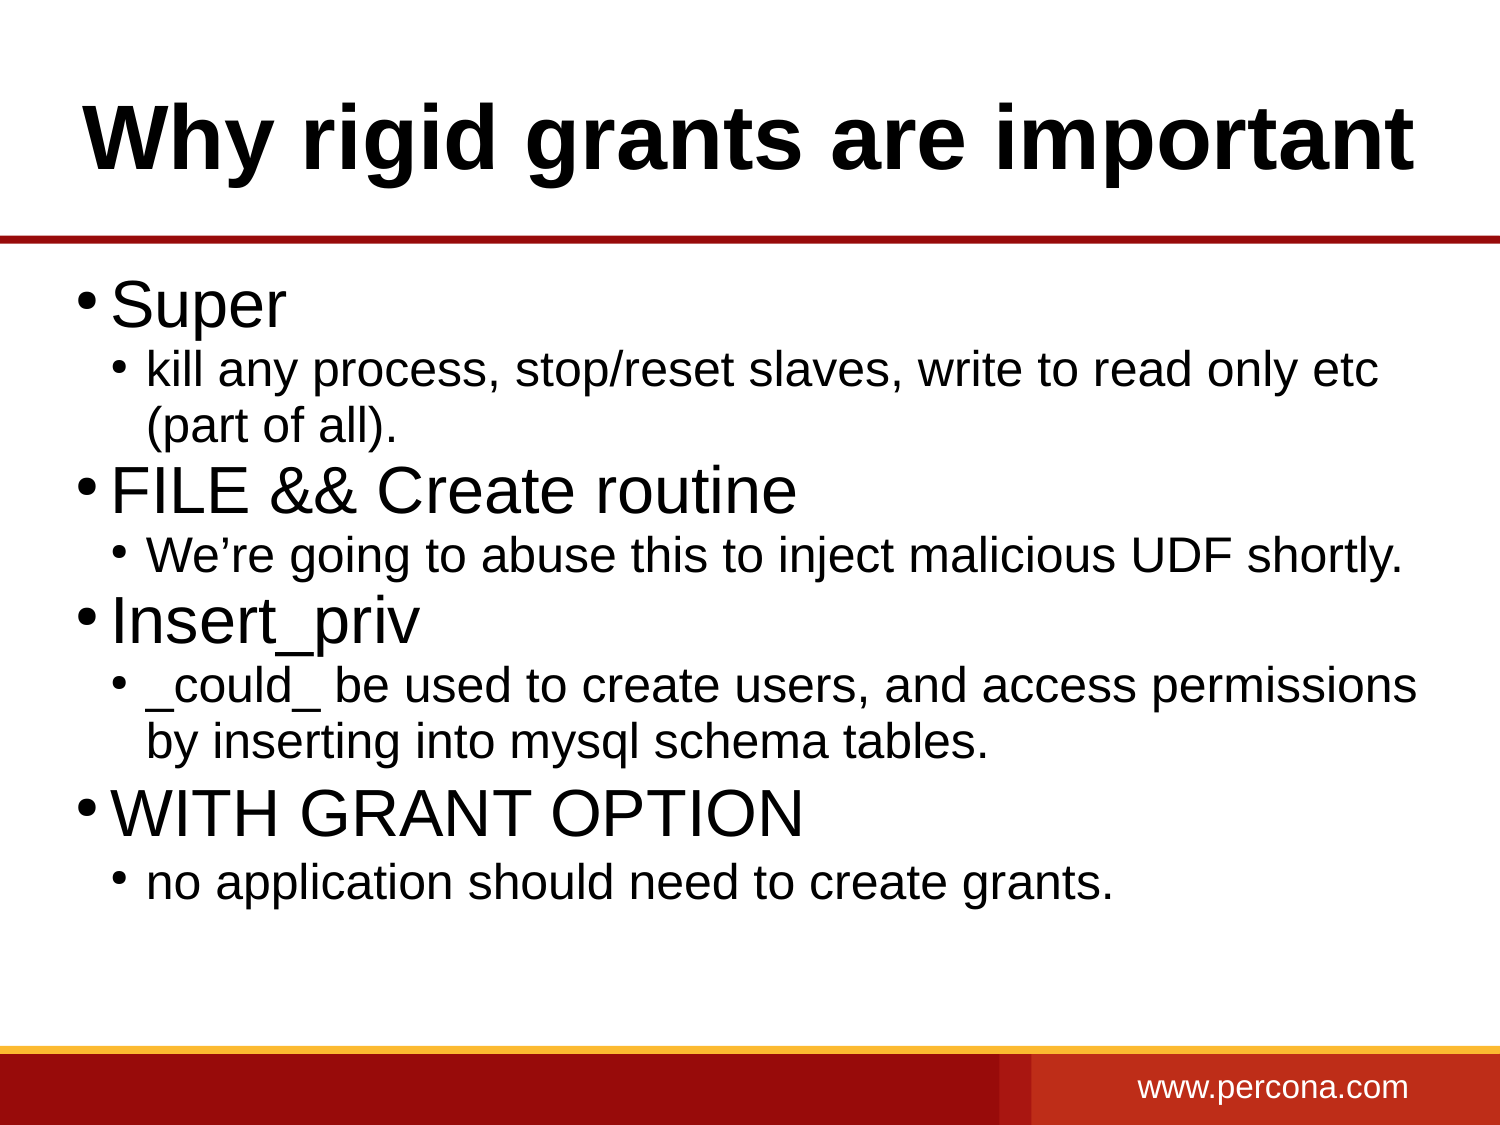

Why rigid grants are important
Super
kill any process, stop/reset slaves, write to read only etc (part of all).
FILE && Create routine
We’re going to abuse this to inject malicious UDF shortly.
Insert_priv
_could_ be used to create users, and access permissions by inserting into mysql schema tables.
WITH GRANT OPTION
no application should need to create grants.